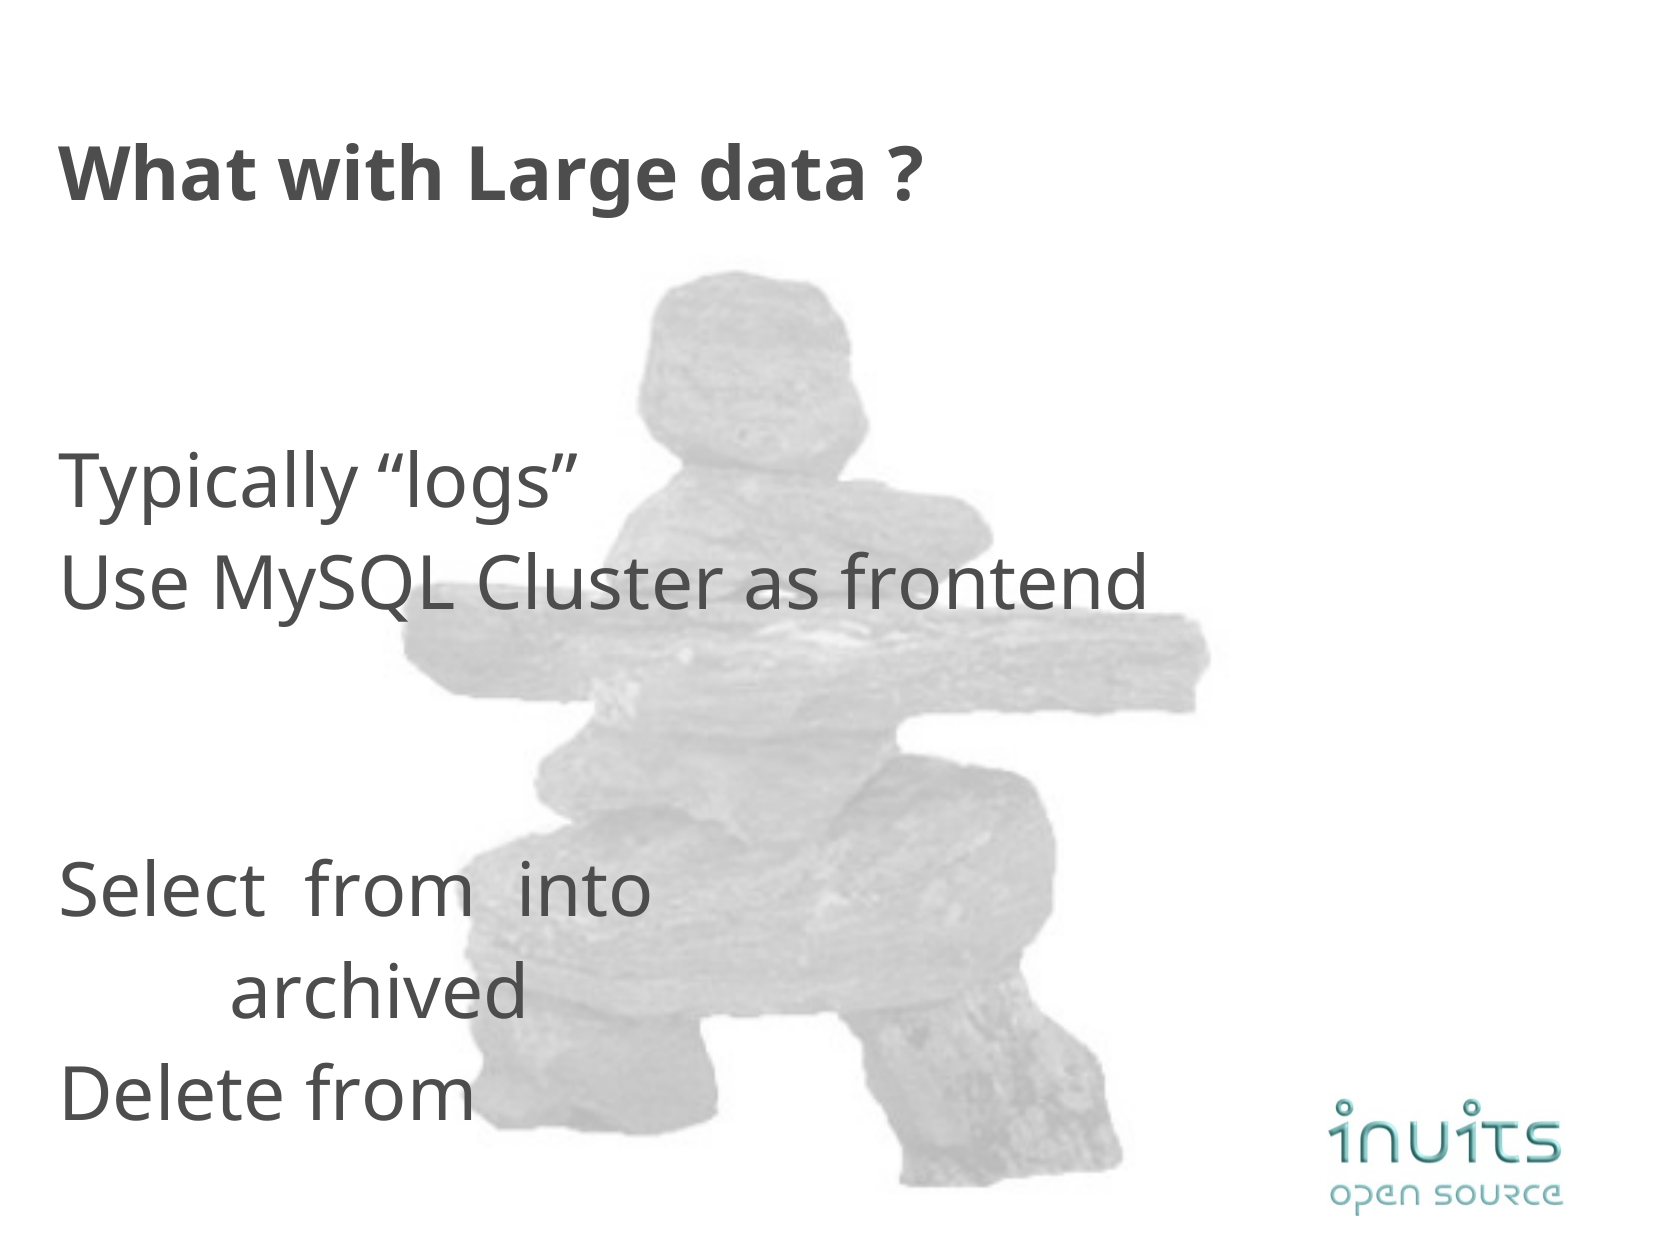

What with Large data ?
Typically “logs”
Use MySQL Cluster as frontend
Select from into
archived
Delete from
#